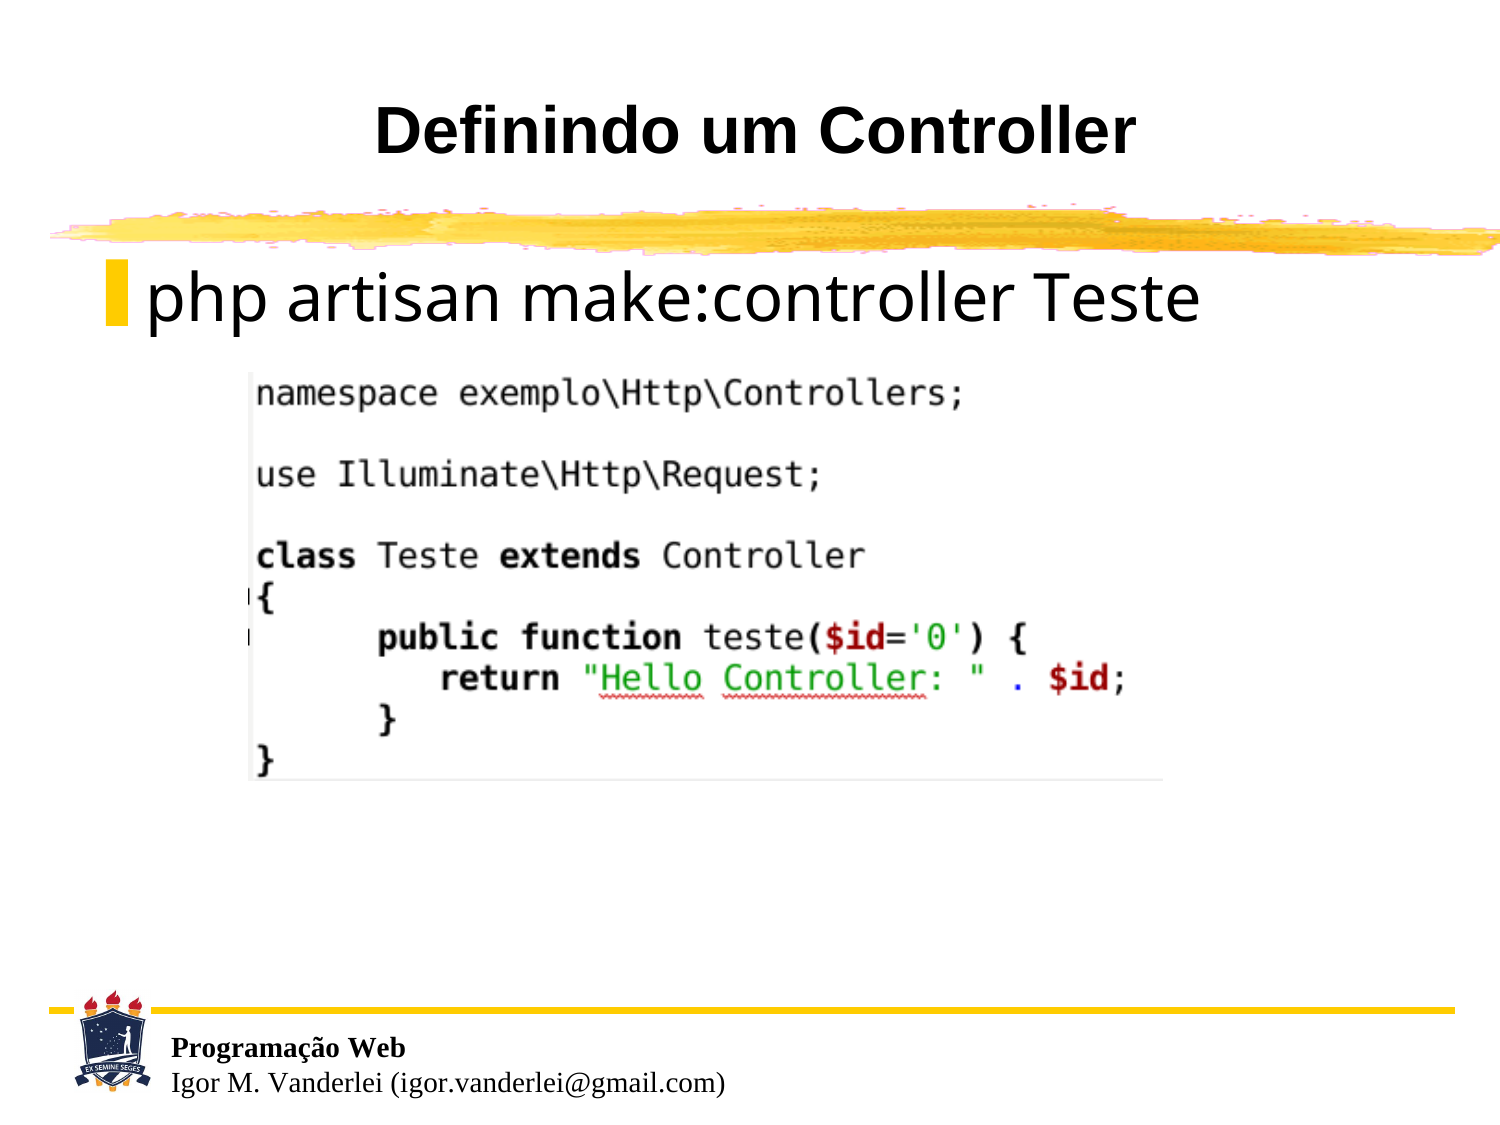

# Definindo um Controller
php artisan make:controller Teste